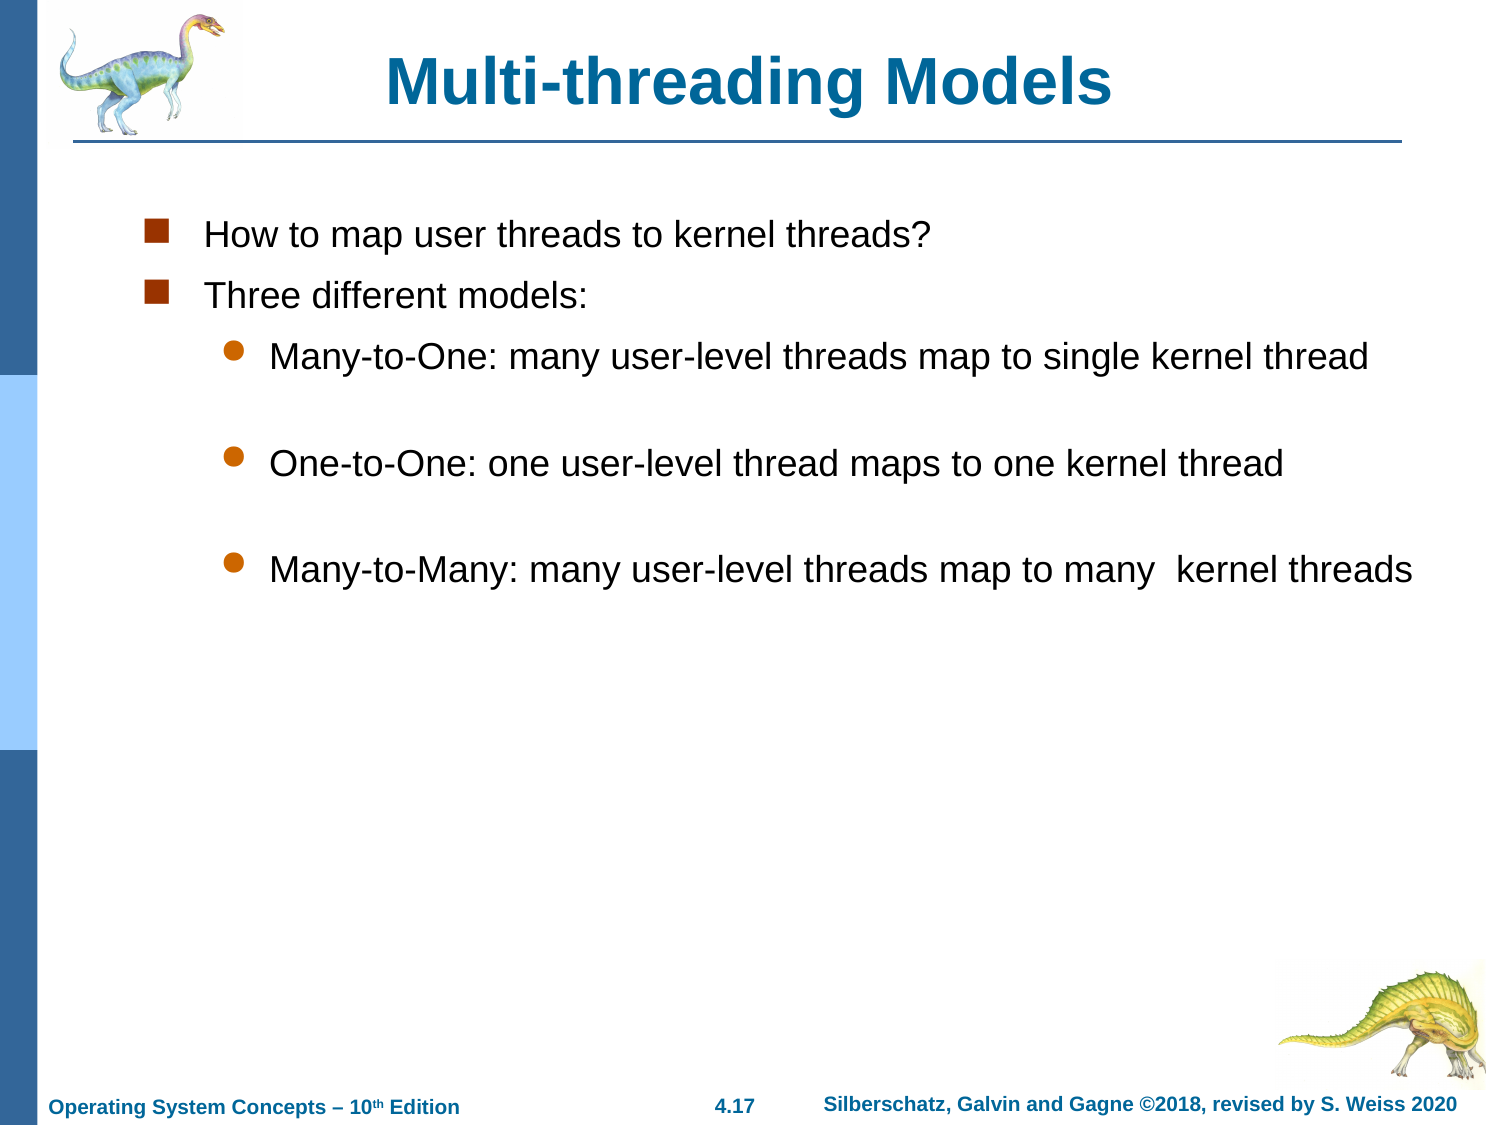

# Multi-threading Models
How to map user threads to kernel threads?
Three different models:
Many-to-One: many user-level threads map to single kernel thread
One-to-One: one user-level thread maps to one kernel thread
Many-to-Many: many user-level threads map to many kernel threads